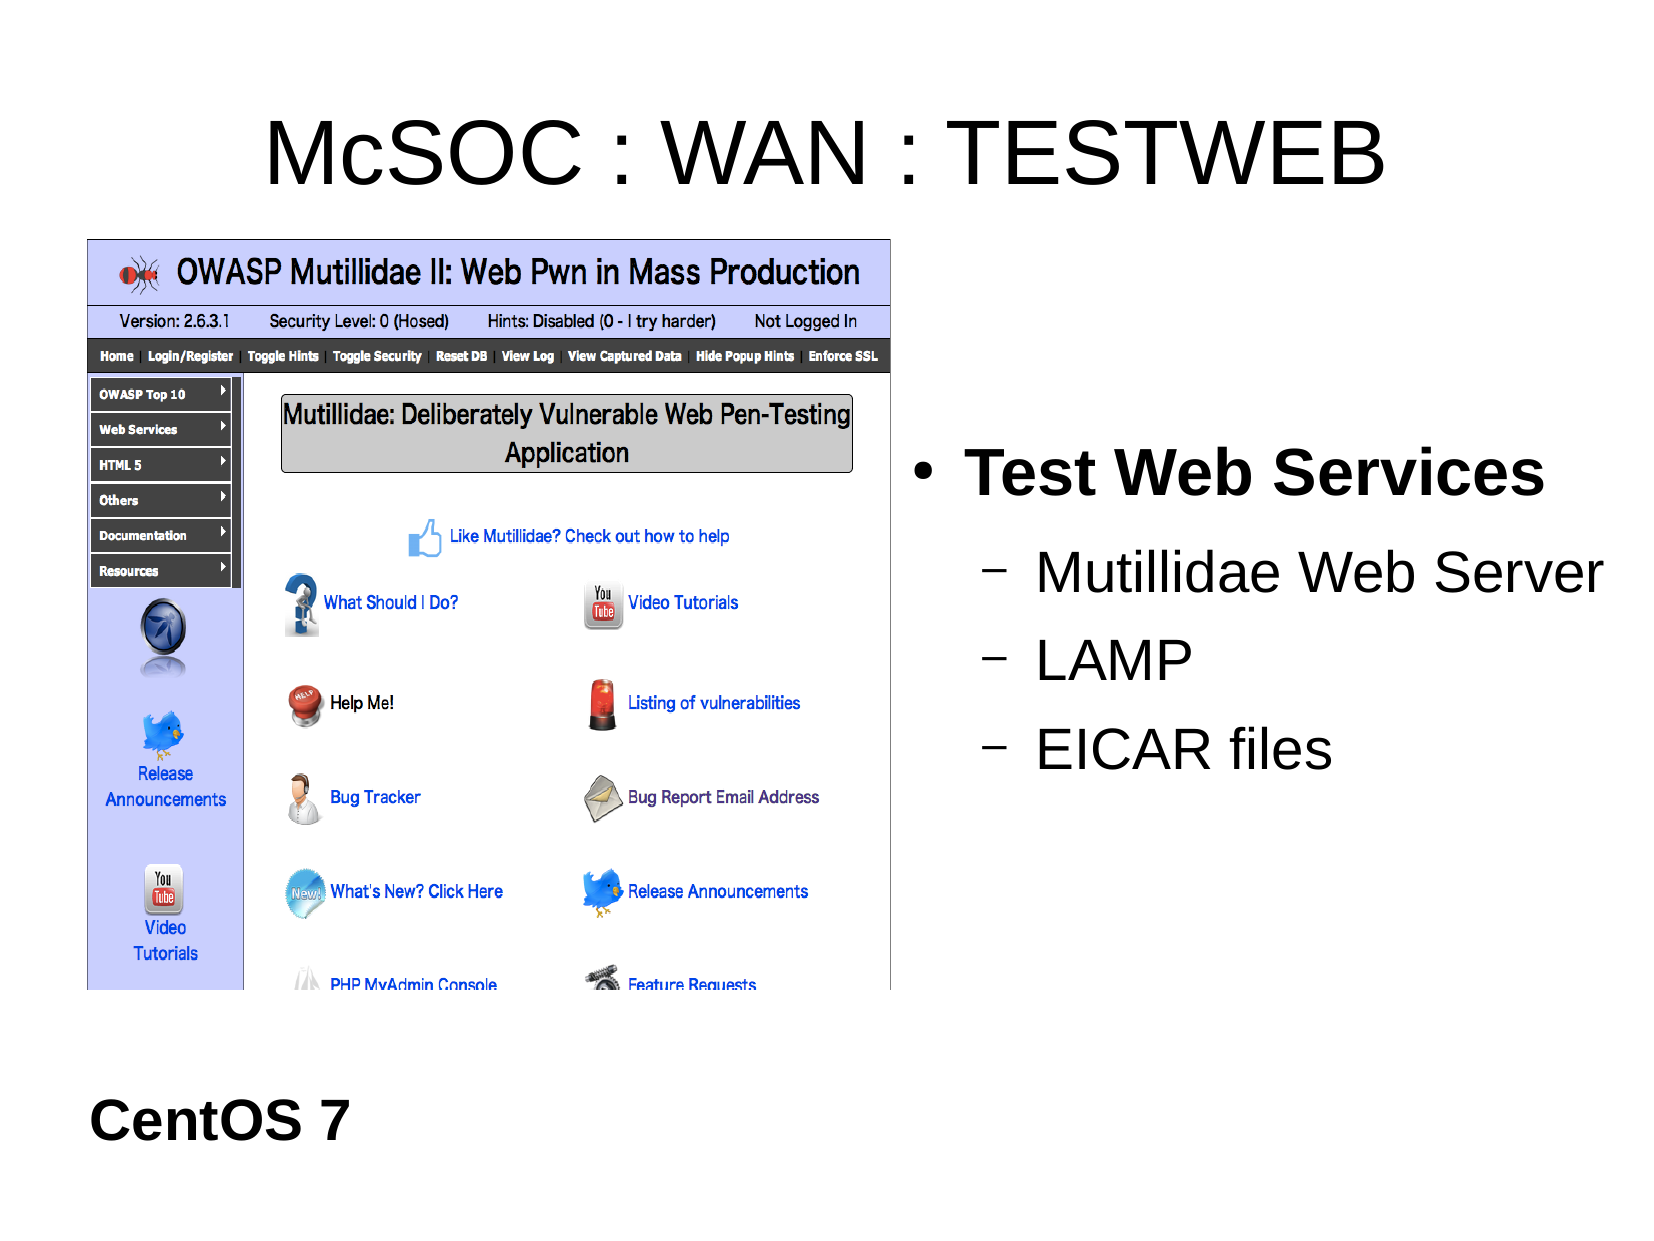

# McSOC : WAN : TESTWEB
Test Web Services
Mutillidae Web Server
LAMP
EICAR files
CentOS 7